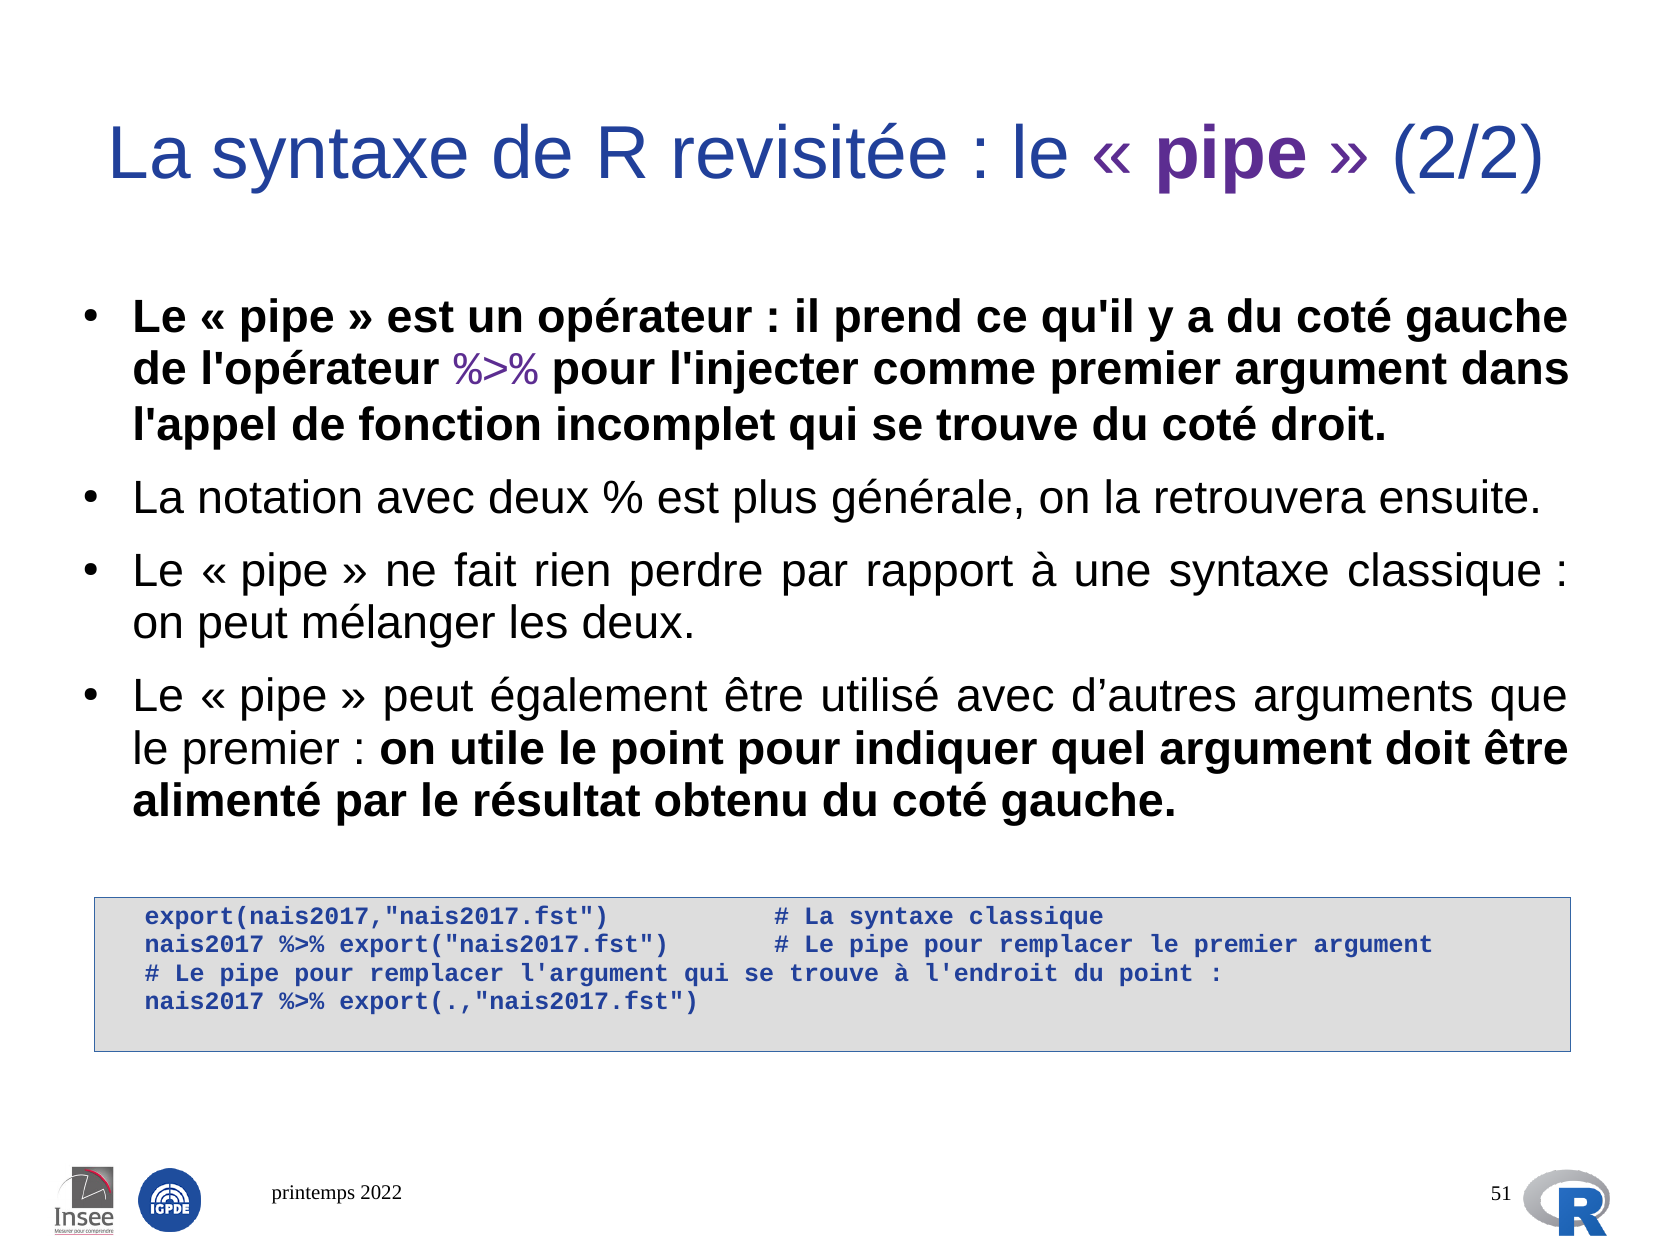

La syntaxe de R revisitée : le « pipe » (2/2)
# Le « pipe » est un opérateur : il prend ce qu'il y a du coté gauche de l'opérateur %>% pour l'injecter comme premier argument dans l'appel de fonction incomplet qui se trouve du coté droit.
La notation avec deux % est plus générale, on la retrouvera ensuite.
Le « pipe » ne fait rien perdre par rapport à une syntaxe classique : on peut mélanger les deux.
Le « pipe » peut également être utilisé avec d’autres arguments que le premier : on utile le point pour indiquer quel argument doit être alimenté par le résultat obtenu du coté gauche.
export(nais2017,"nais2017.fst") # La syntaxe classique
nais2017 %>% export("nais2017.fst") # Le pipe pour remplacer le premier argument
# Le pipe pour remplacer l'argument qui se trouve à l'endroit du point :
nais2017 %>% export(.,"nais2017.fst")
printemps 2022
51